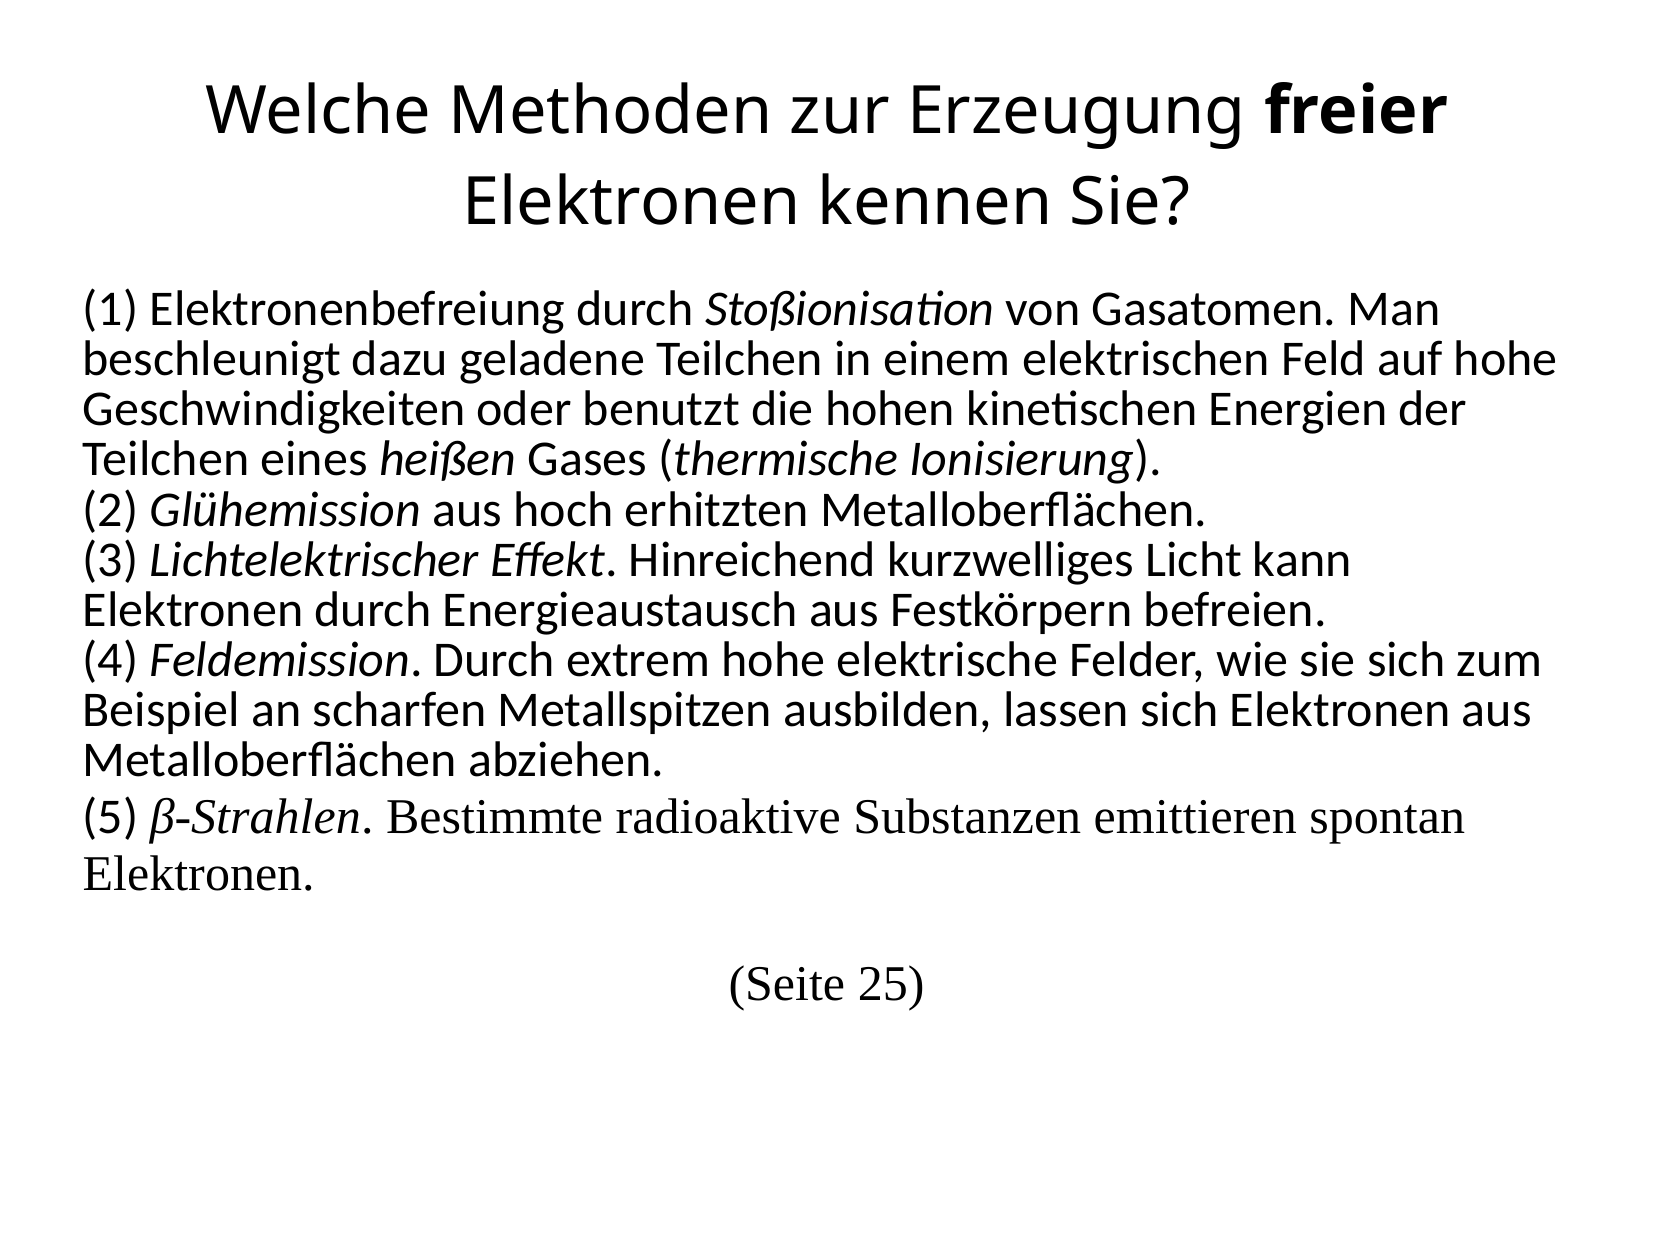

# Welche Methoden zur Erzeugung freier Elektronen kennen Sie?
(1) Elektronenbefreiung durch Stoßionisation von Gasatomen. Man beschleunigt dazu geladene Teilchen in einem elektrischen Feld auf hohe Geschwindigkeiten oder benutzt die hohen kinetischen Energien der Teilchen eines heißen Gases (thermische Ionisierung).
(2) Glühemission aus hoch erhitzten Metalloberflächen.
(3) Lichtelektrischer Effekt. Hinreichend kurzwelliges Licht kann Elektronen durch Energieaustausch aus Festkörpern befreien.
(4) Feldemission. Durch extrem hohe elektrische Felder, wie sie sich zum Beispiel an scharfen Metallspitzen ausbilden, lassen sich Elektronen aus Metalloberflächen abziehen.
(5) β-Strahlen. Bestimmte radioaktive Substanzen emittieren spontan Elektronen.
(Seite 25)